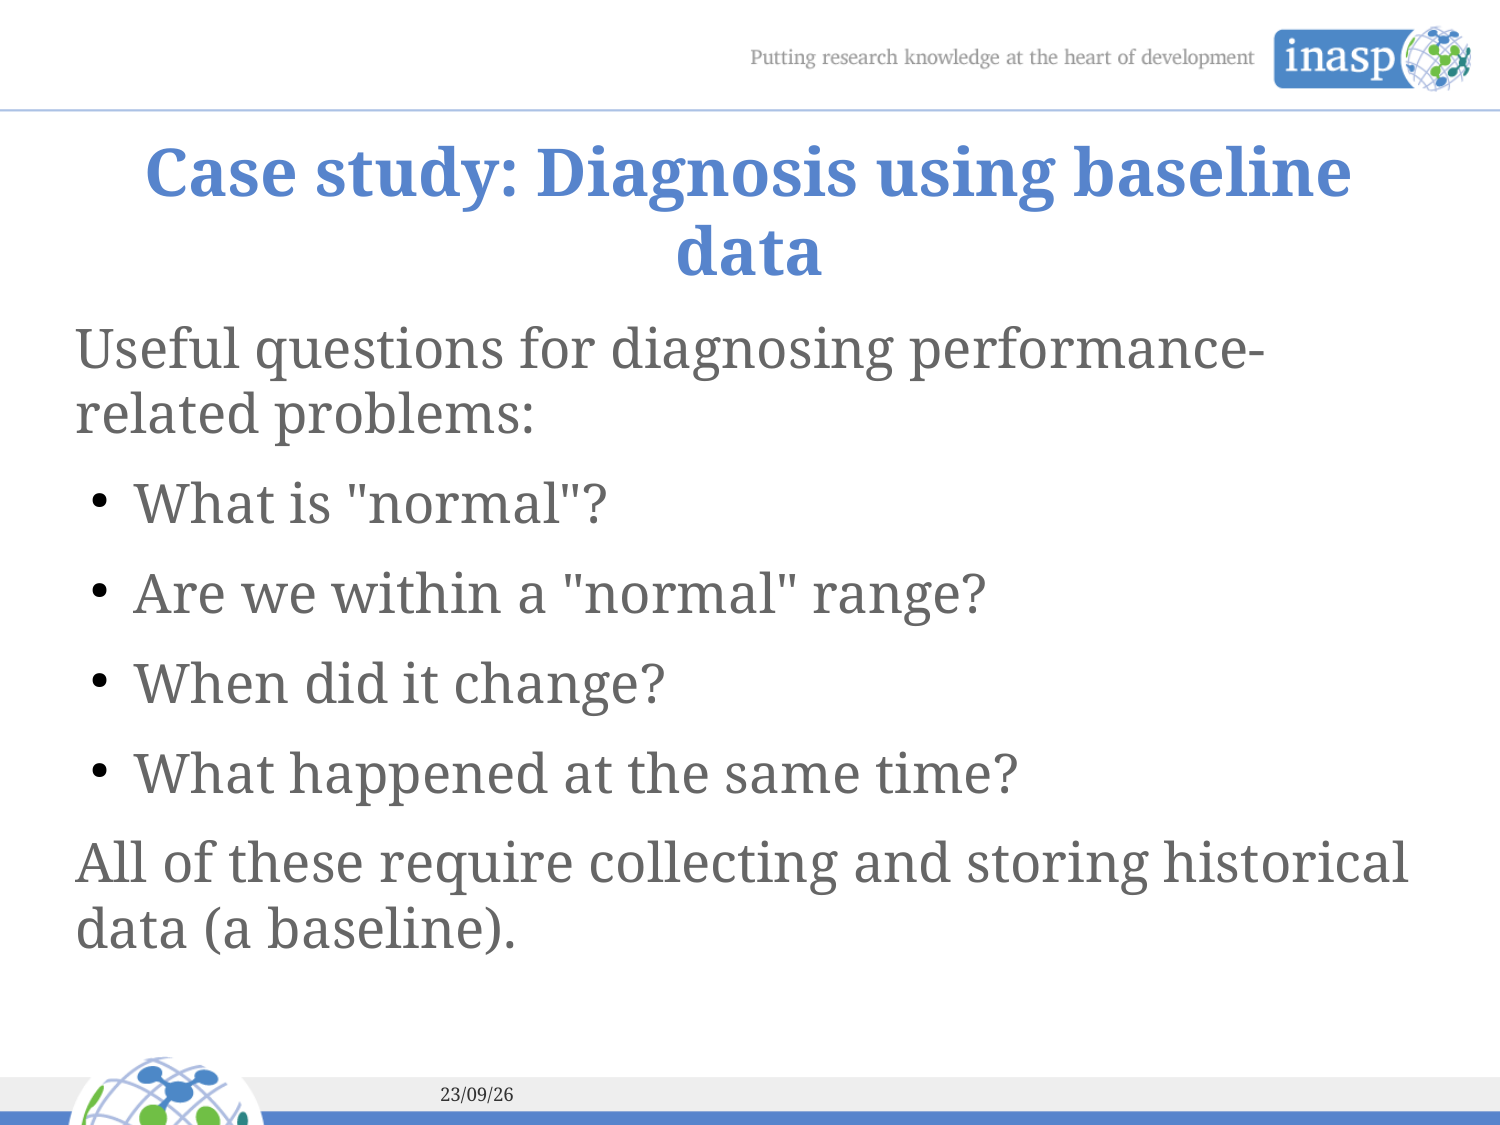

# Case study: Diagnosis using baseline data
Useful questions for diagnosing performance-related problems:
What is "normal"?
Are we within a "normal" range?
When did it change?
What happened at the same time?
All of these require collecting and storing historical data (a baseline).